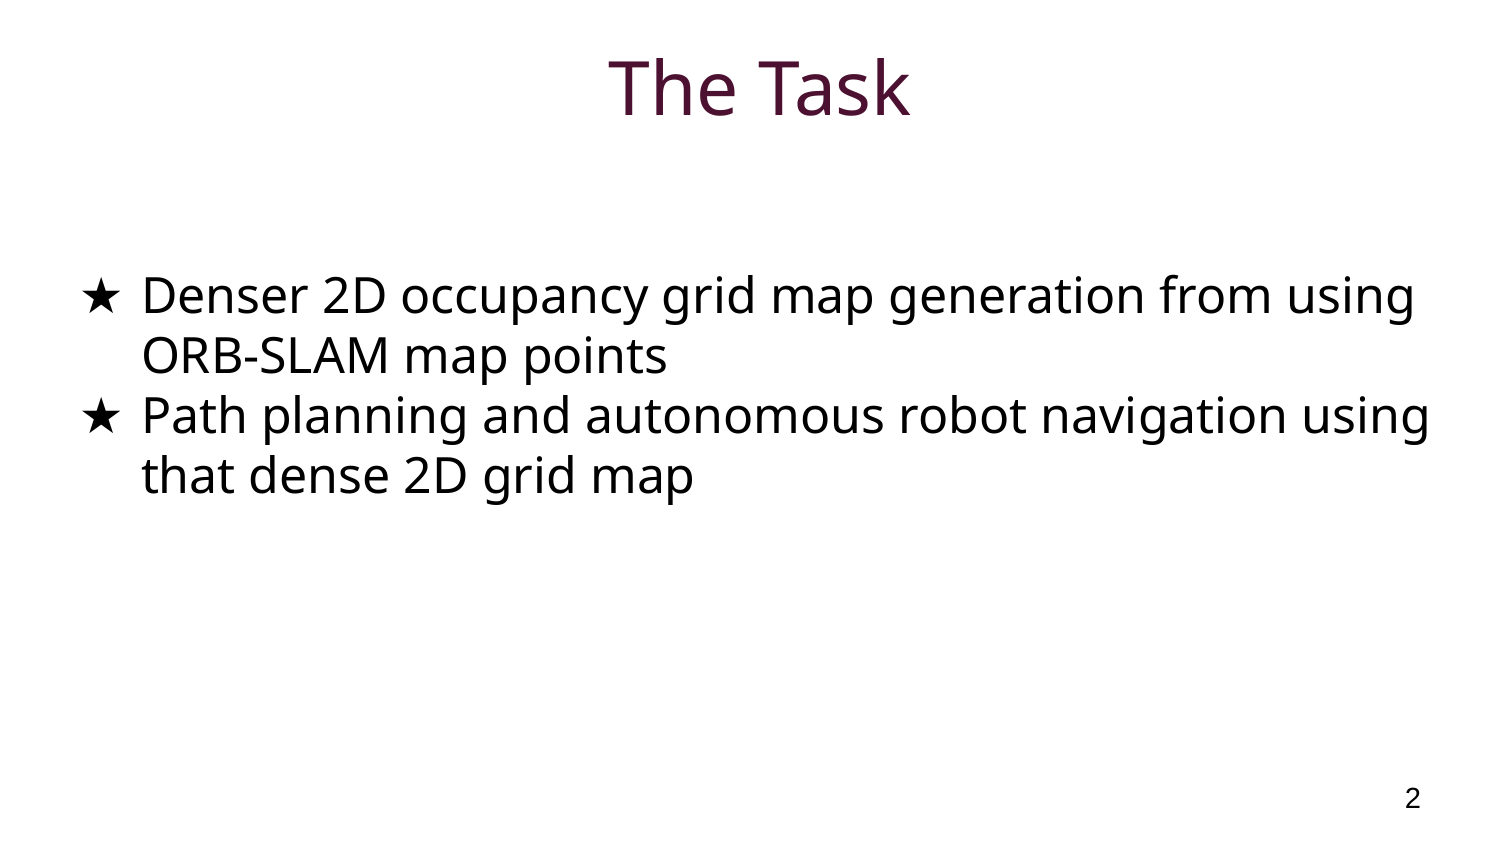

# The Task
Denser 2D occupancy grid map generation from using ORB-SLAM map points
Path planning and autonomous robot navigation using that dense 2D grid map